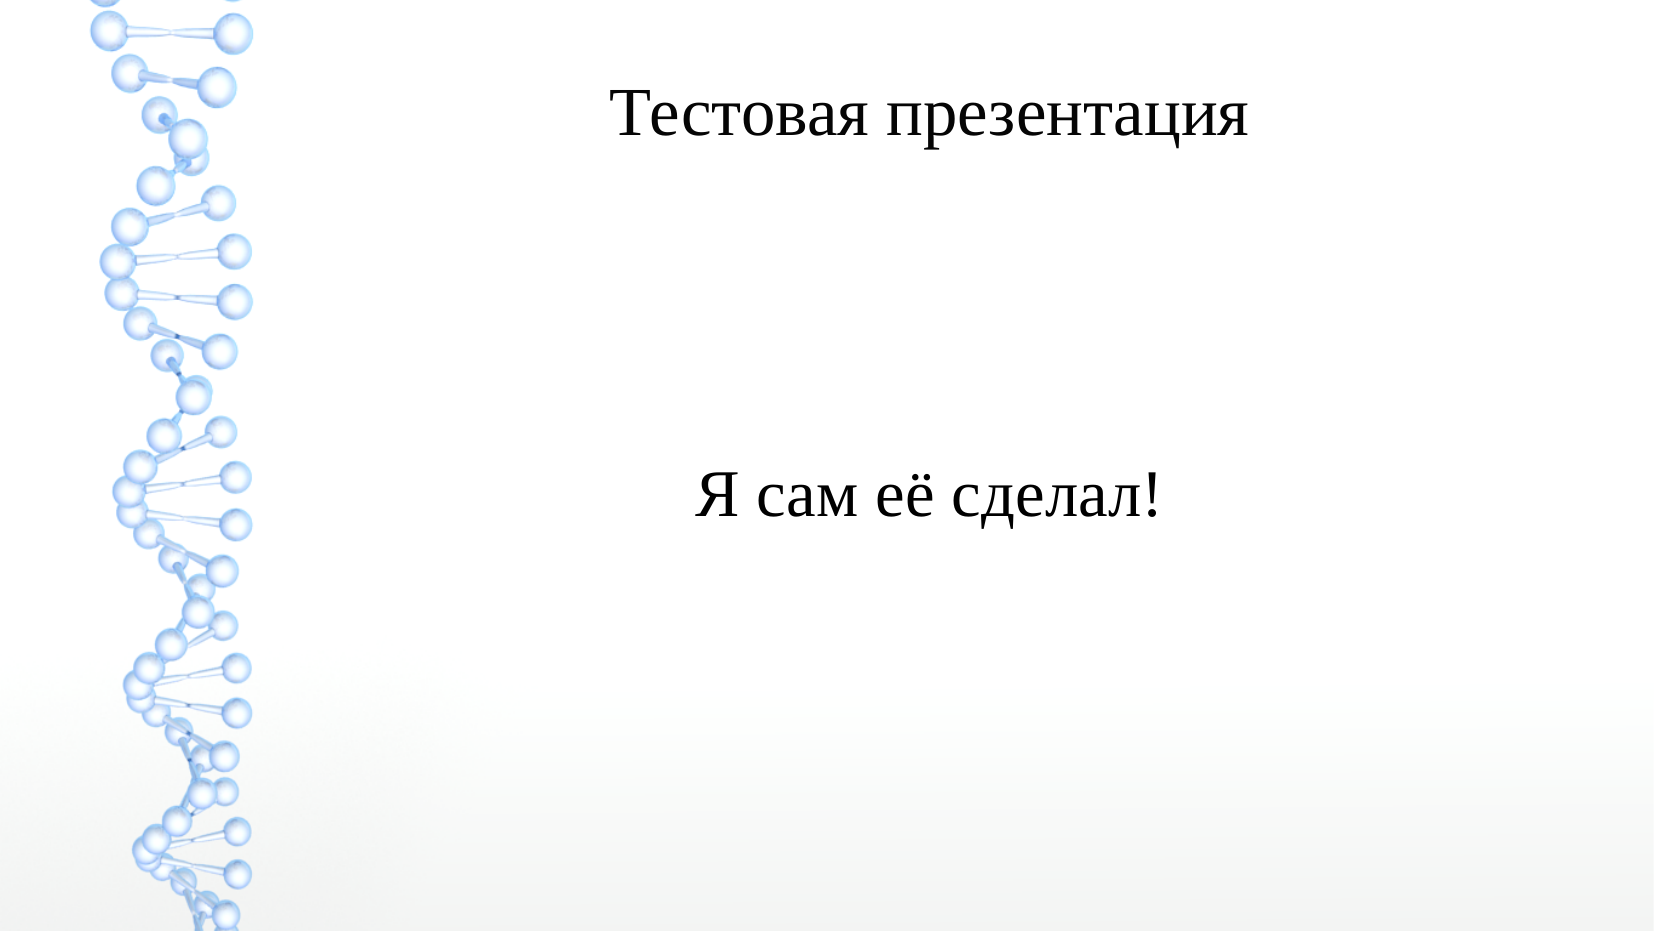

# Тестовая презентация
Я сам её сделал!